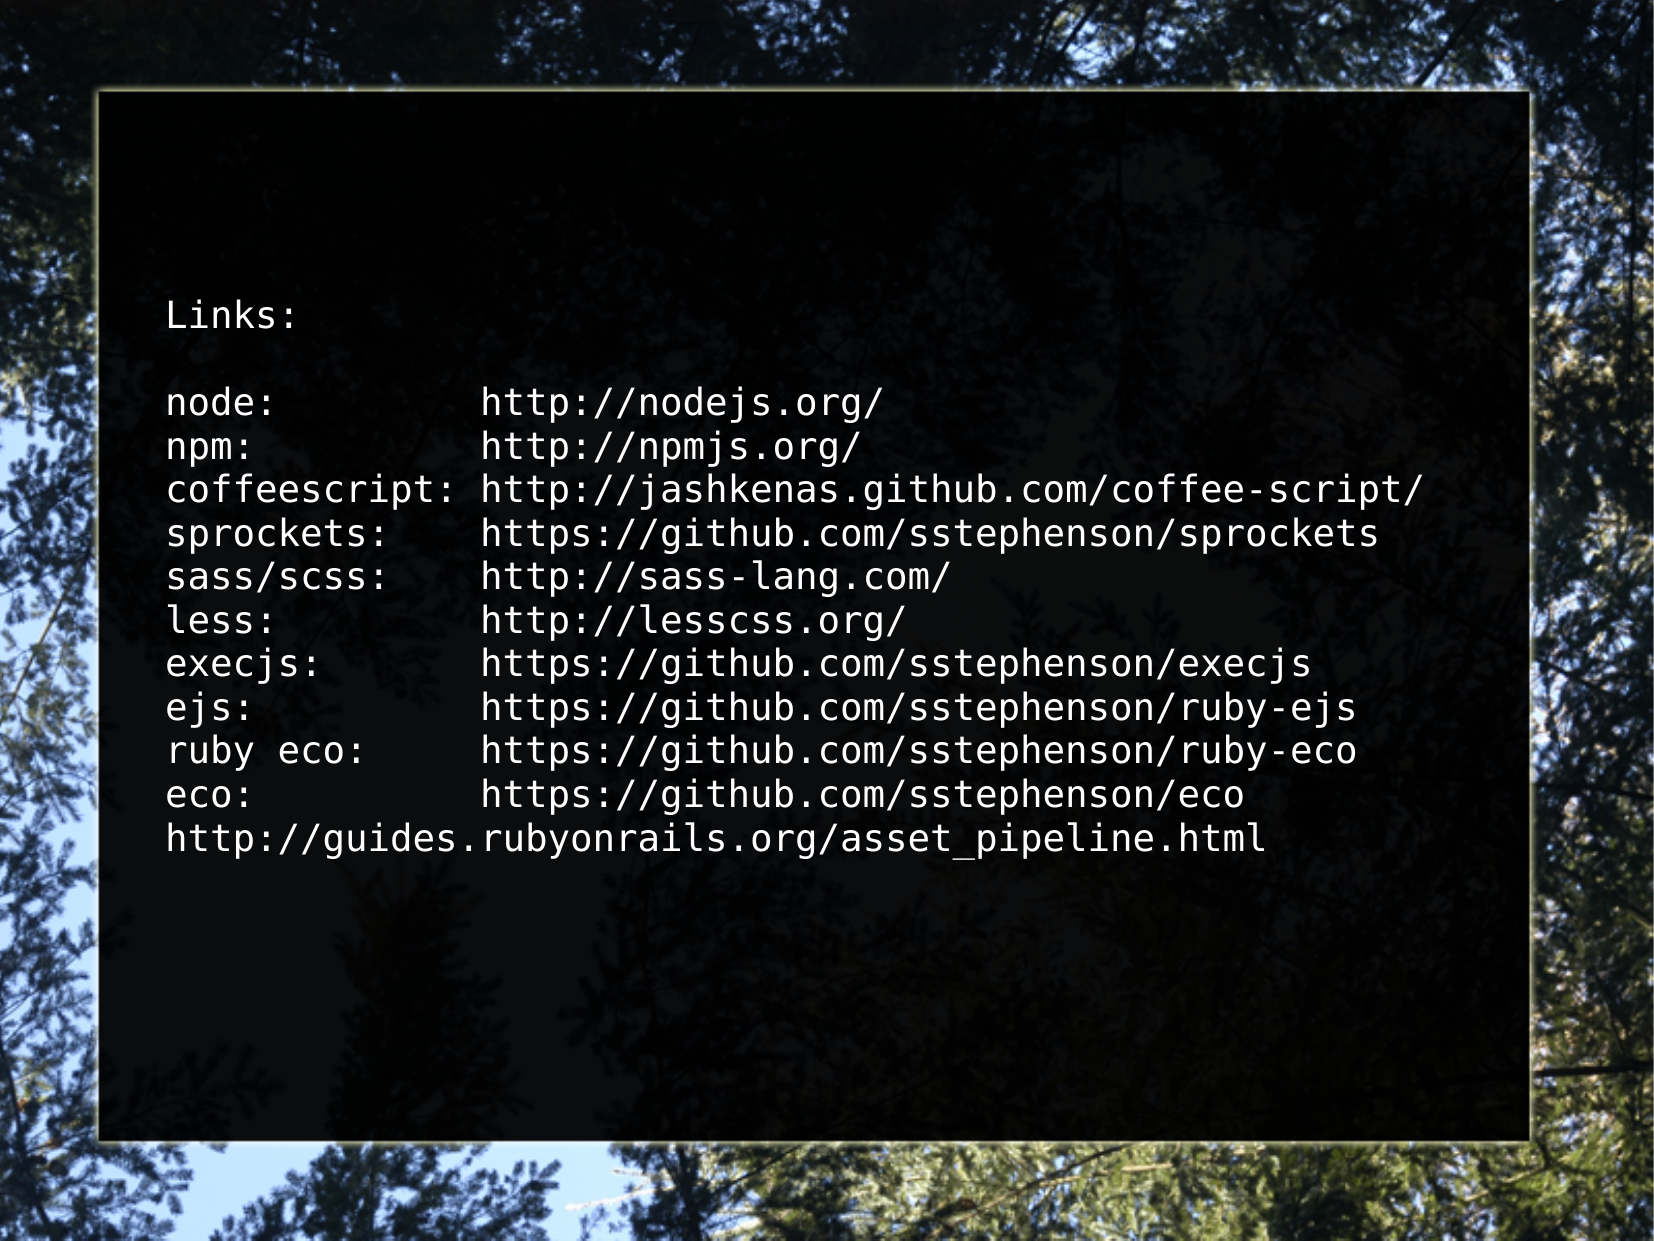

# Links:
node: http://nodejs.org/
npm: http://npmjs.org/
coffeescript: http://jashkenas.github.com/coffee-script/
sprockets: https://github.com/sstephenson/sprockets
sass/scss: http://sass-lang.com/
less: http://lesscss.org/
execjs: https://github.com/sstephenson/execjs
ejs: https://github.com/sstephenson/ruby-ejs
ruby eco: https://github.com/sstephenson/ruby-eco
eco: https://github.com/sstephenson/eco
http://guides.rubyonrails.org/asset_pipeline.html